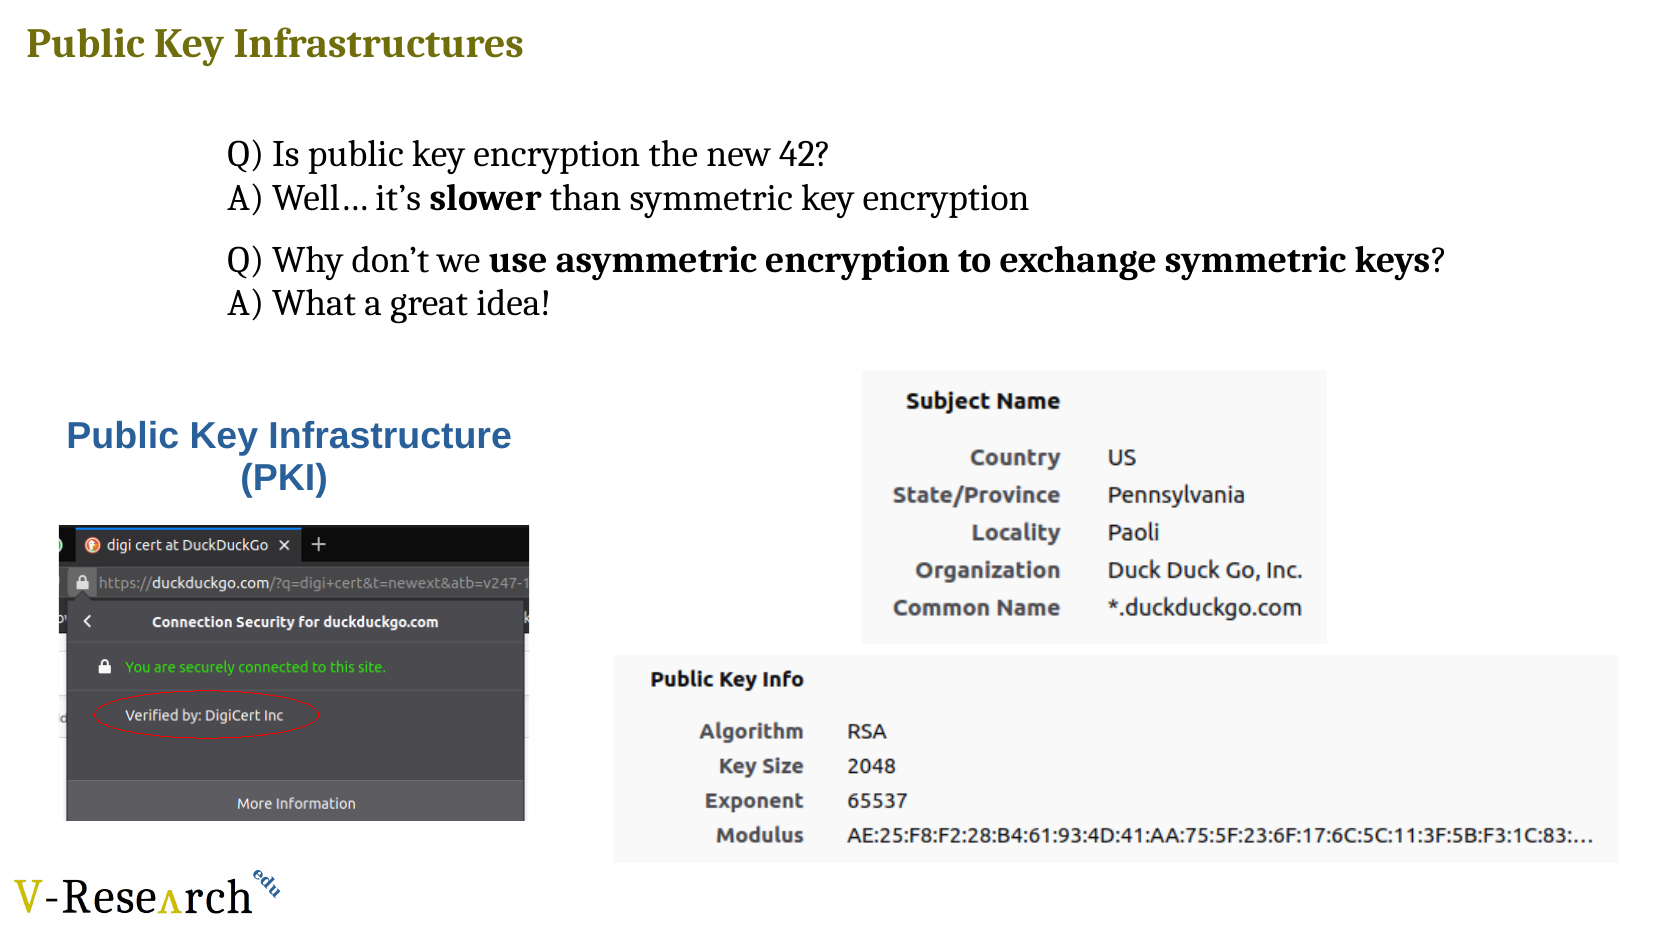

Public Key Infrastructures
Q) Is public key encryption the new 42?
A) Well… it’s slower than symmetric key encryption
Q) Why don’t we use asymmetric encryption to exchange symmetric keys?
A) What a great idea!
Public Key Infrastructure
(PKI)
edu